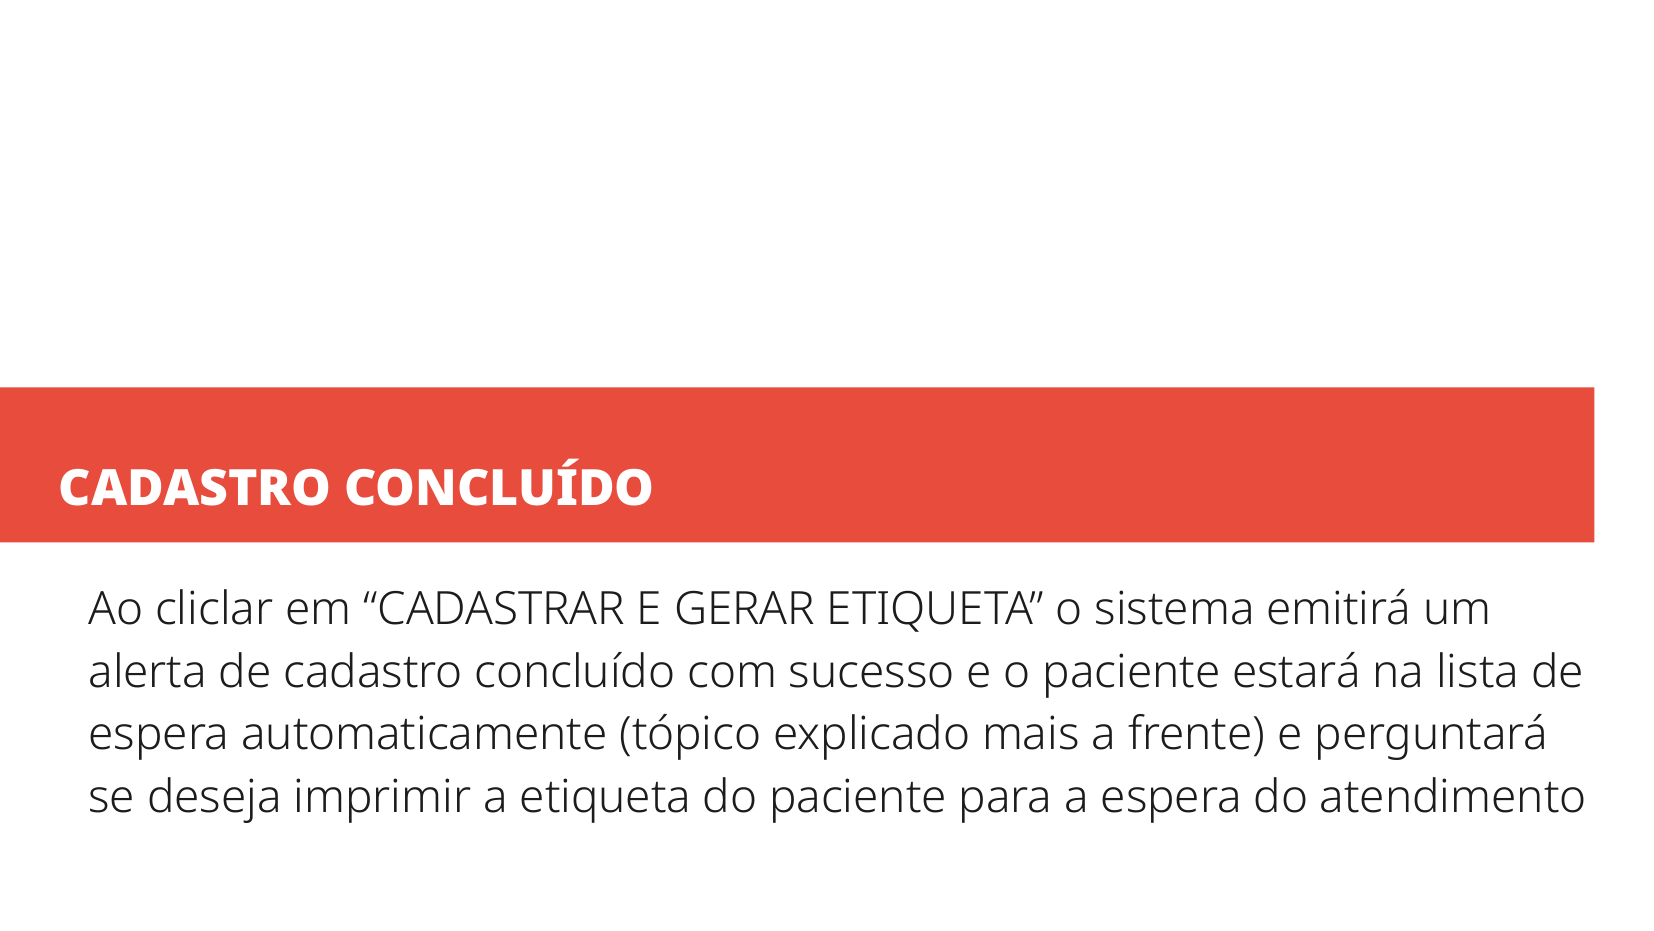

# CADASTRO CONCLUÍDO
Ao cliclar em “CADASTRAR E GERAR ETIQUETA” o sistema emitirá um alerta de cadastro concluído com sucesso e o paciente estará na lista de espera automaticamente (tópico explicado mais a frente) e perguntará se deseja imprimir a etiqueta do paciente para a espera do atendimento